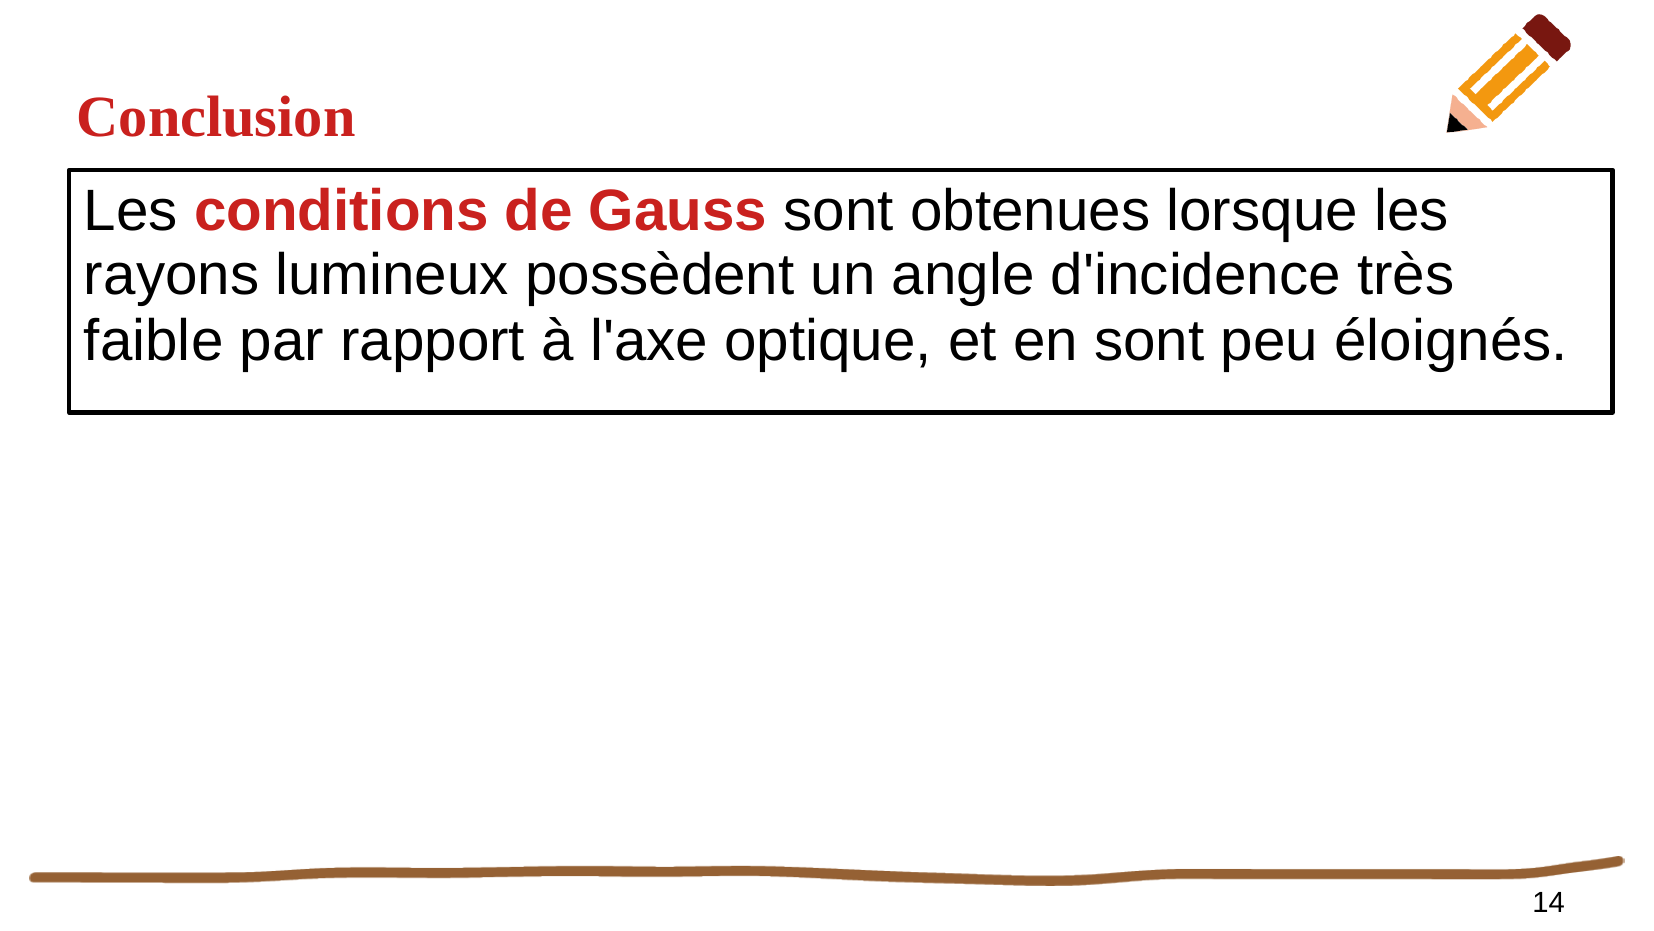

# Conclusion
Les conditions de Gauss sont obtenues lorsque les rayons lumineux possèdent un angle d'incidence très faible par rapport à l'axe optique, et en sont peu éloignés.
14